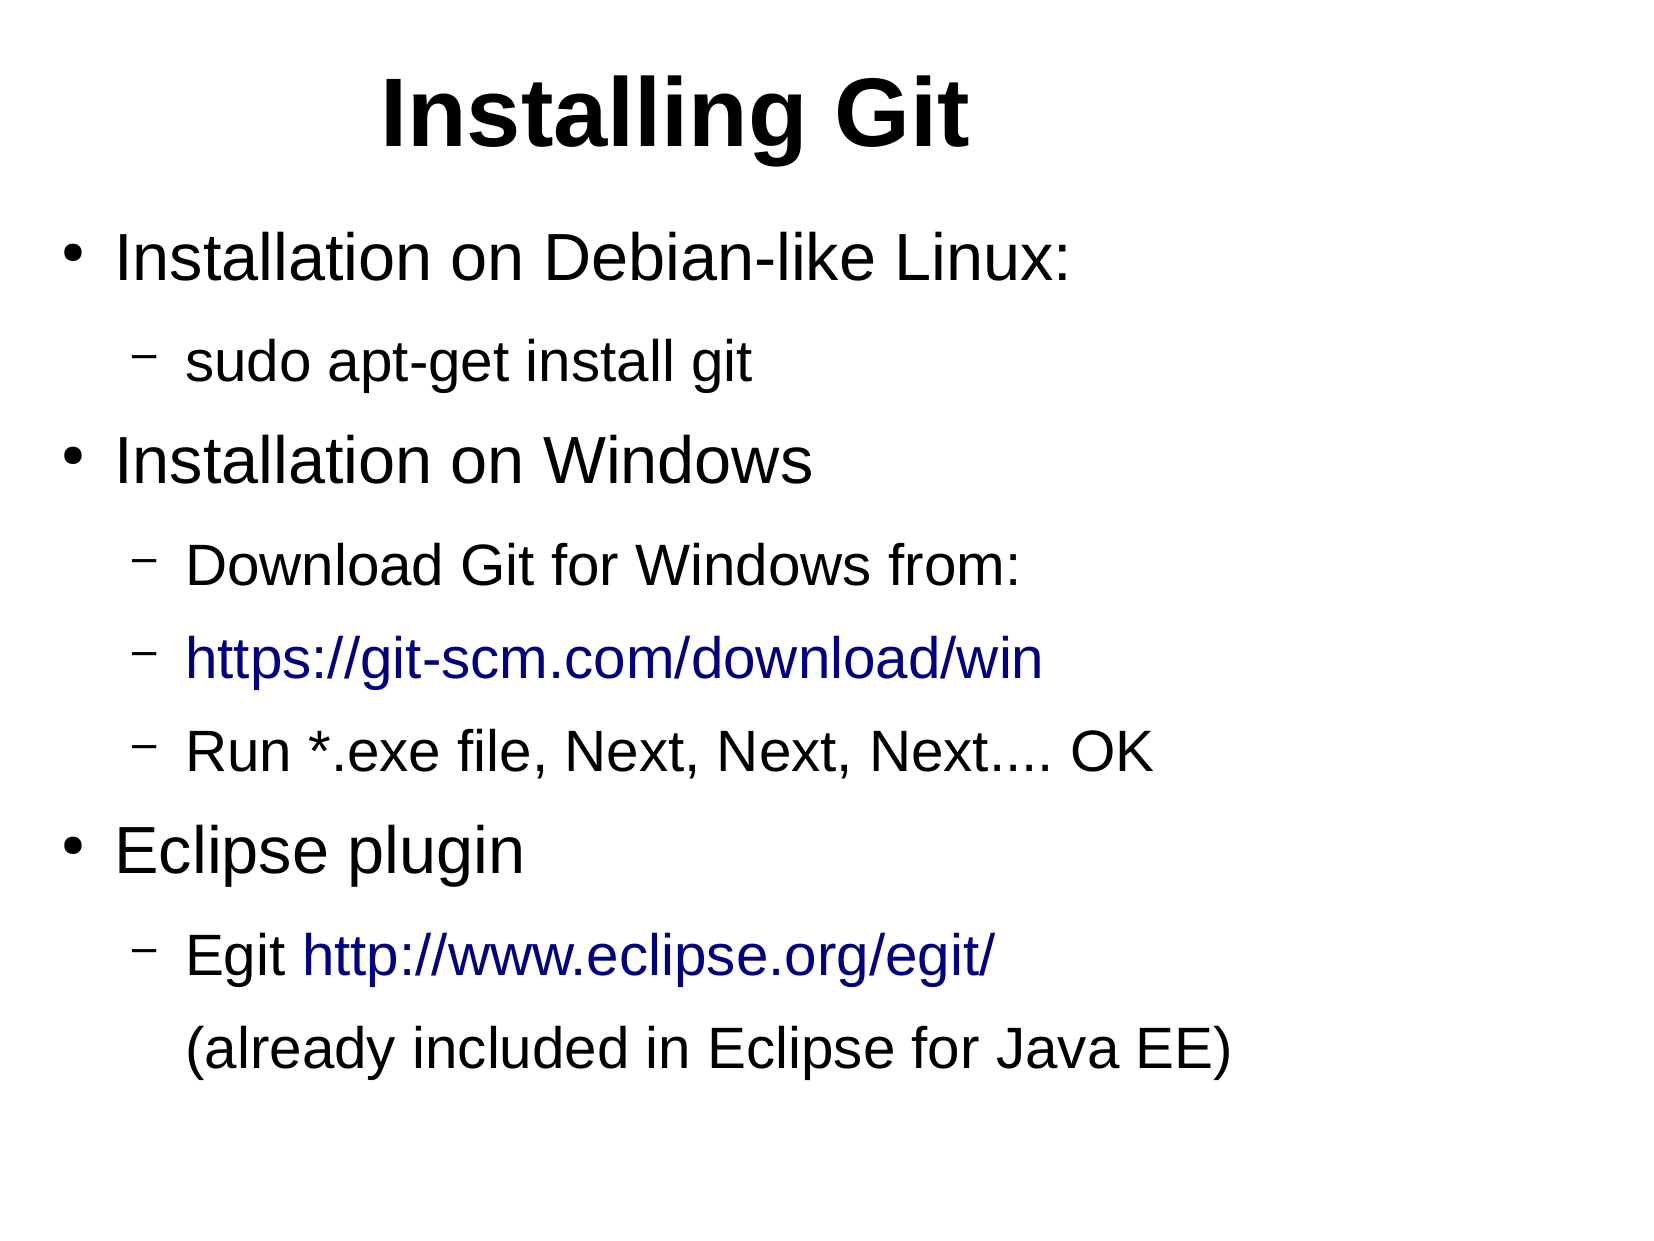

Installing Git
# Installation on Debian-like Linux:
sudo apt-get install git
Installation on Windows
Download Git for Windows from:
https://git-scm.com/download/win
Run *.exe file, Next, Next, Next.... OK
Eclipse plugin
Egit http://www.eclipse.org/egit/
(already included in Eclipse for Java EE)